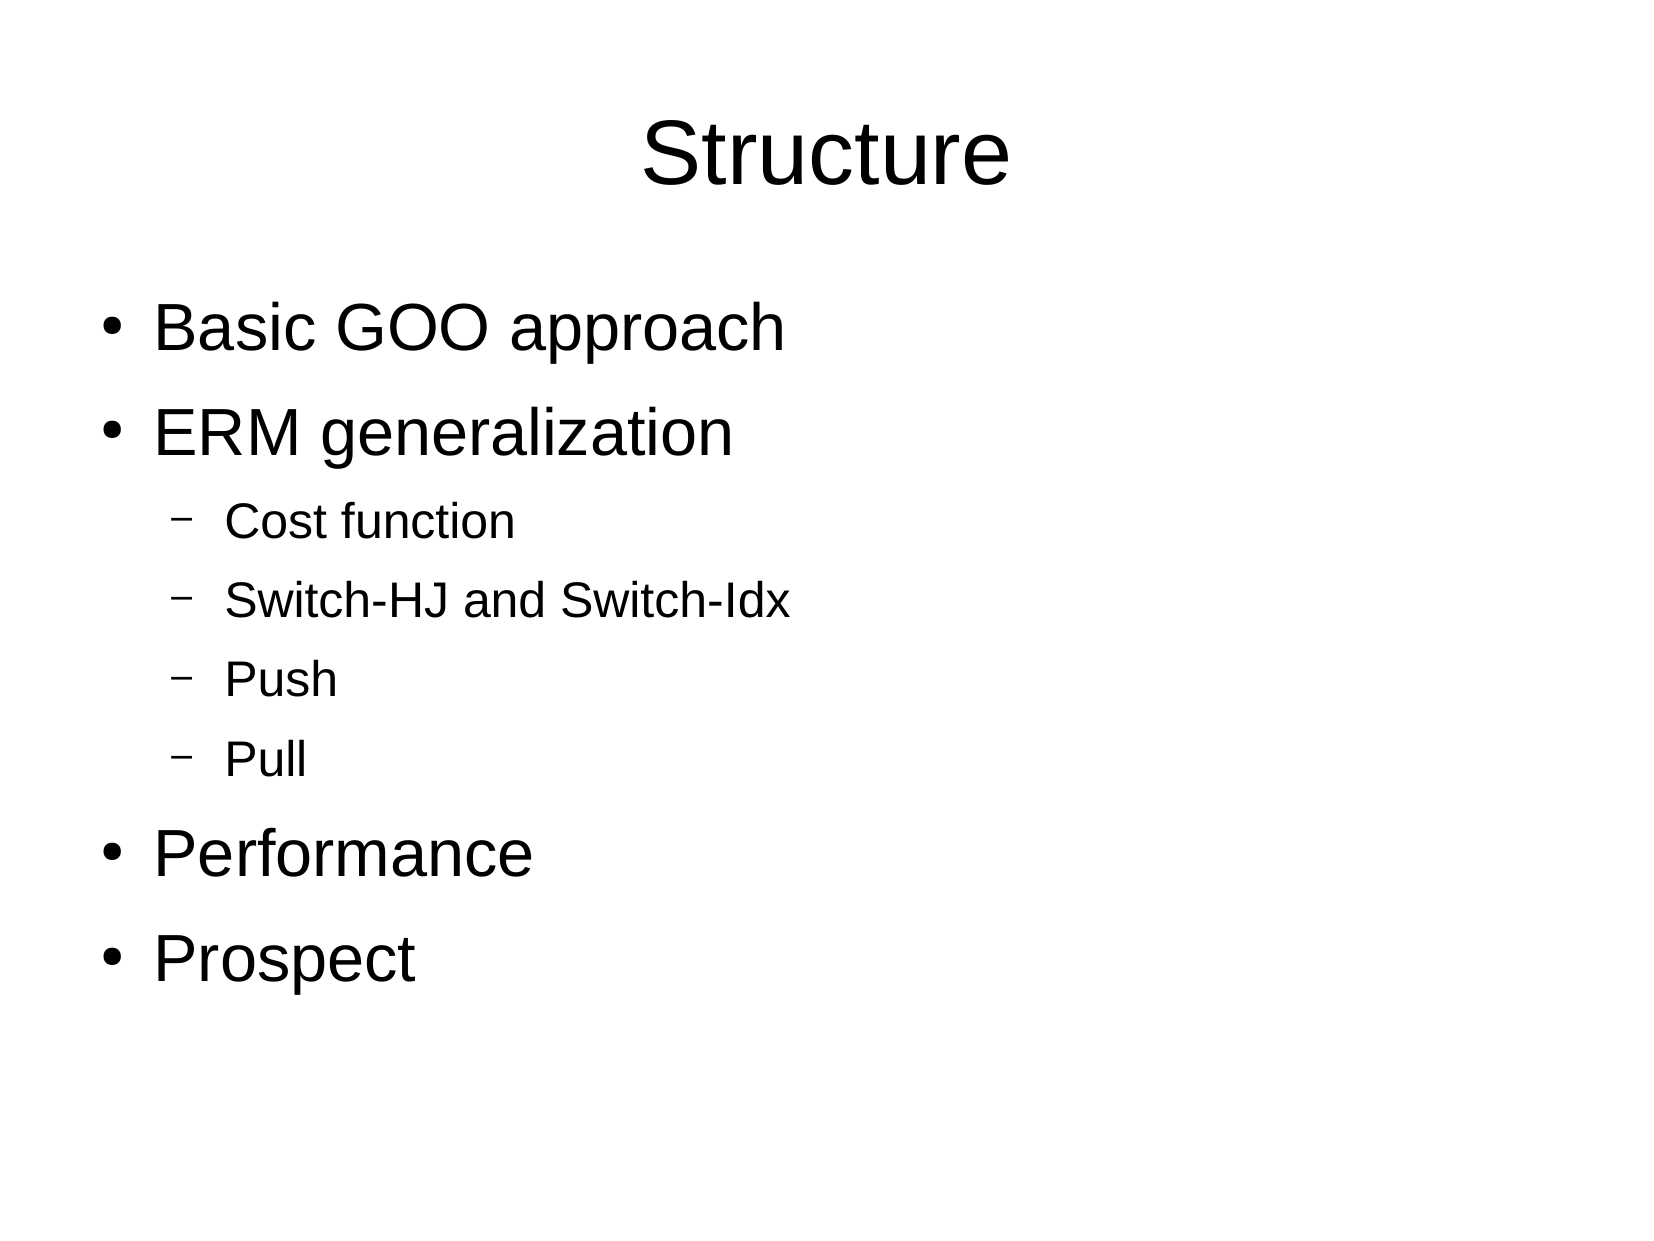

# Structure
Basic GOO approach
ERM generalization
Cost function
Switch-HJ and Switch-Idx
Push
Pull
Performance
Prospect